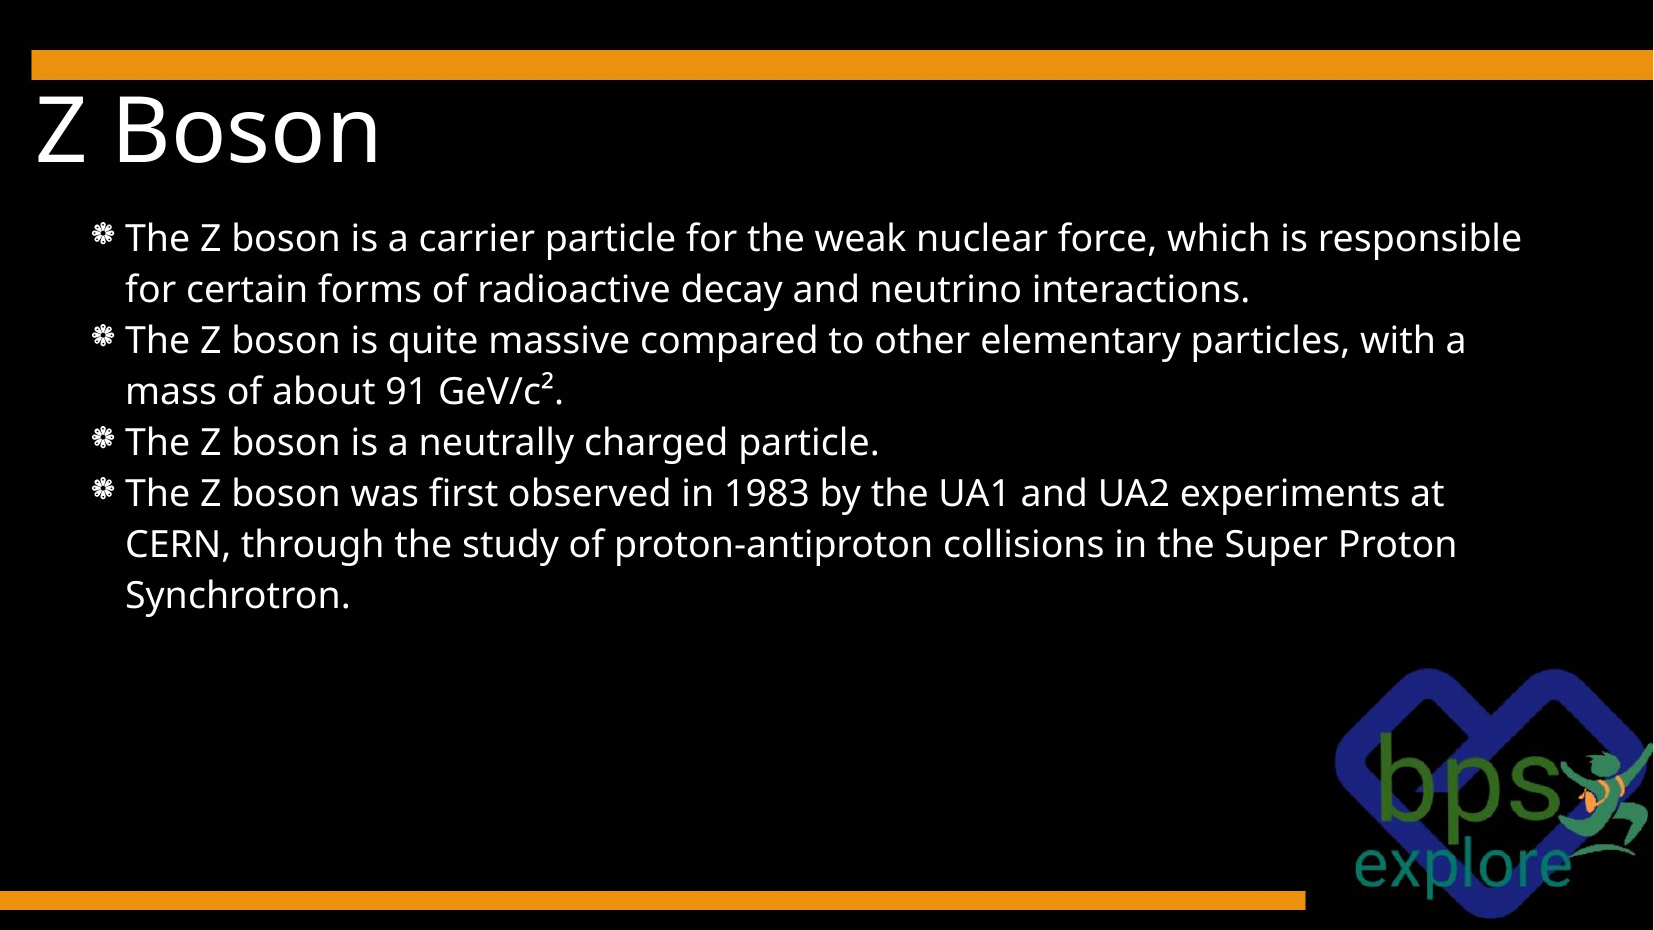

#
Z Boson
The Z boson is a carrier particle for the weak nuclear force, which is responsible for certain forms of radioactive decay and neutrino interactions.
The Z boson is quite massive compared to other elementary particles, with a mass of about 91 GeV/c².
The Z boson is a neutrally charged particle.
The Z boson was first observed in 1983 by the UA1 and UA2 experiments at CERN, through the study of proton-antiproton collisions in the Super Proton Synchrotron.